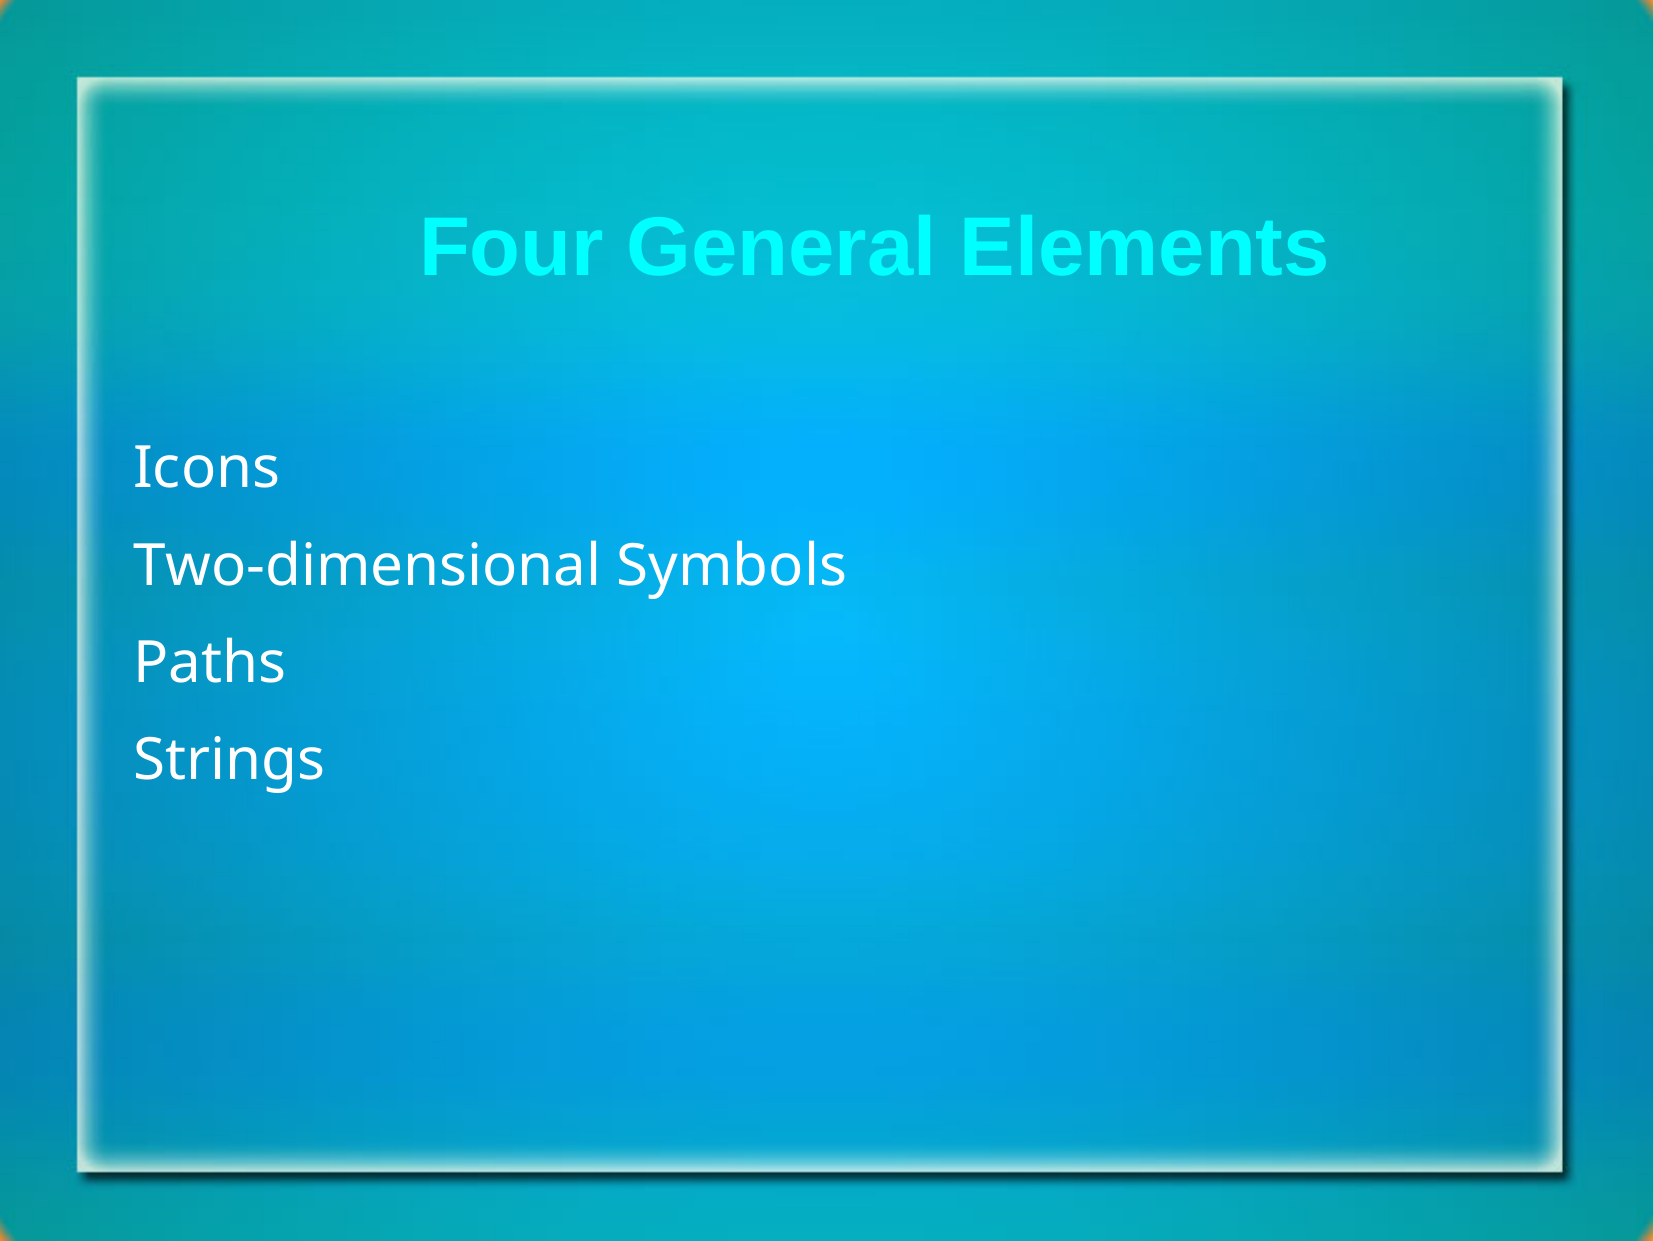

# Four General Elements
Icons
Two-dimensional Symbols
Paths
Strings